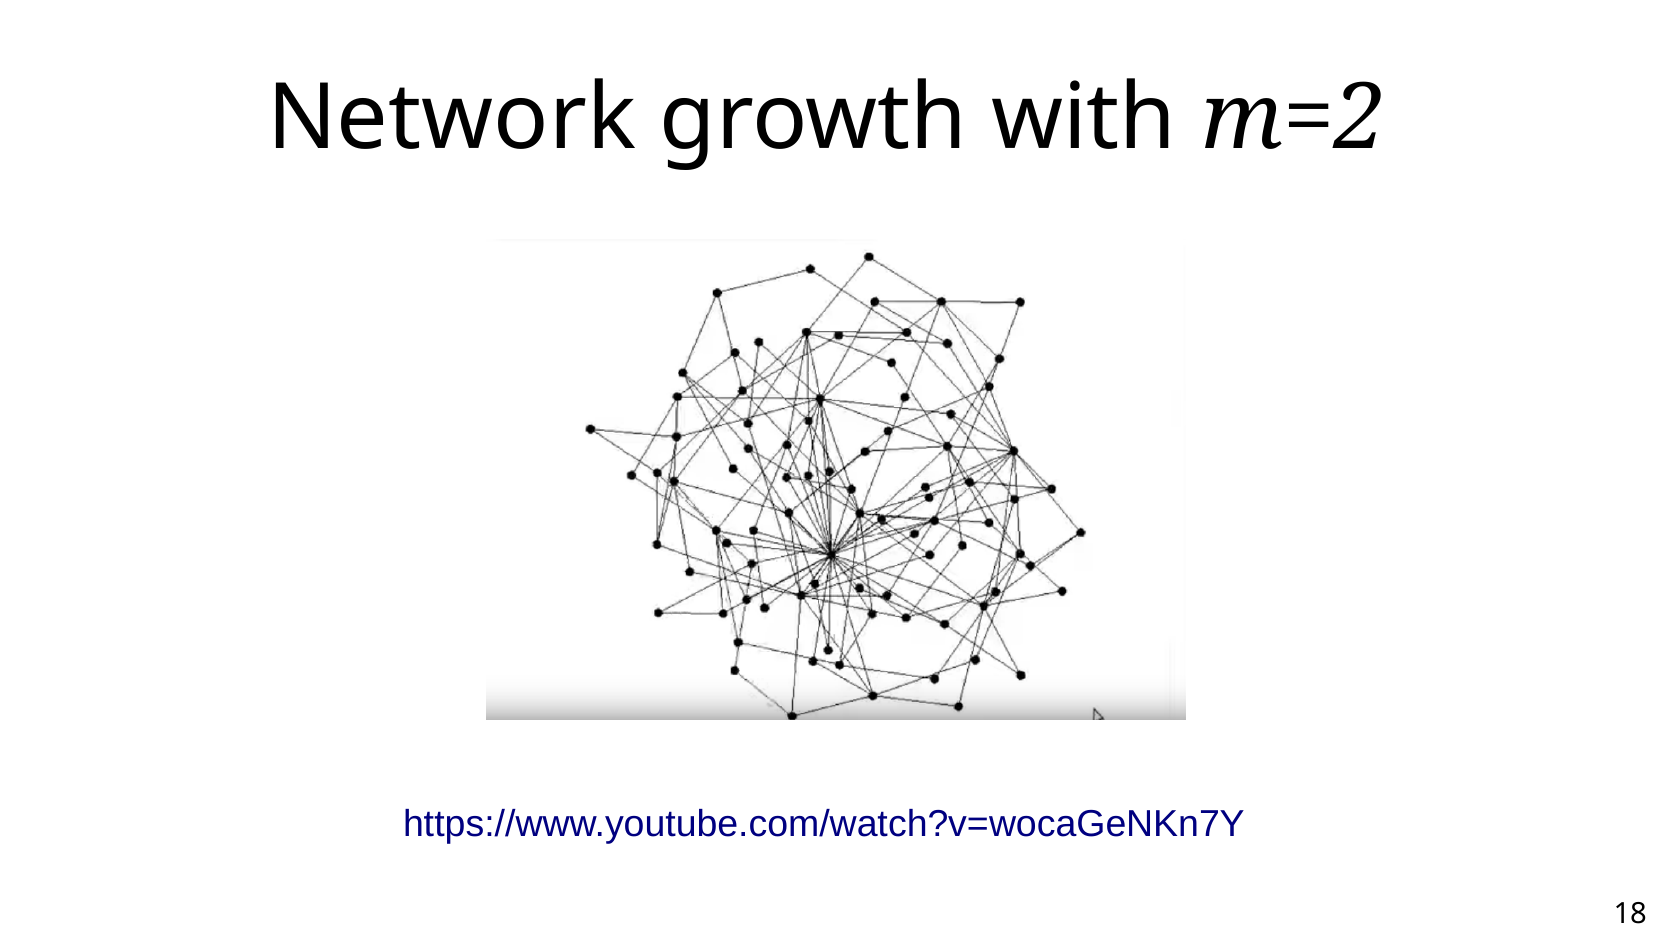

# Network growth with m=2
https://www.youtube.com/watch?v=wocaGeNKn7Y
18